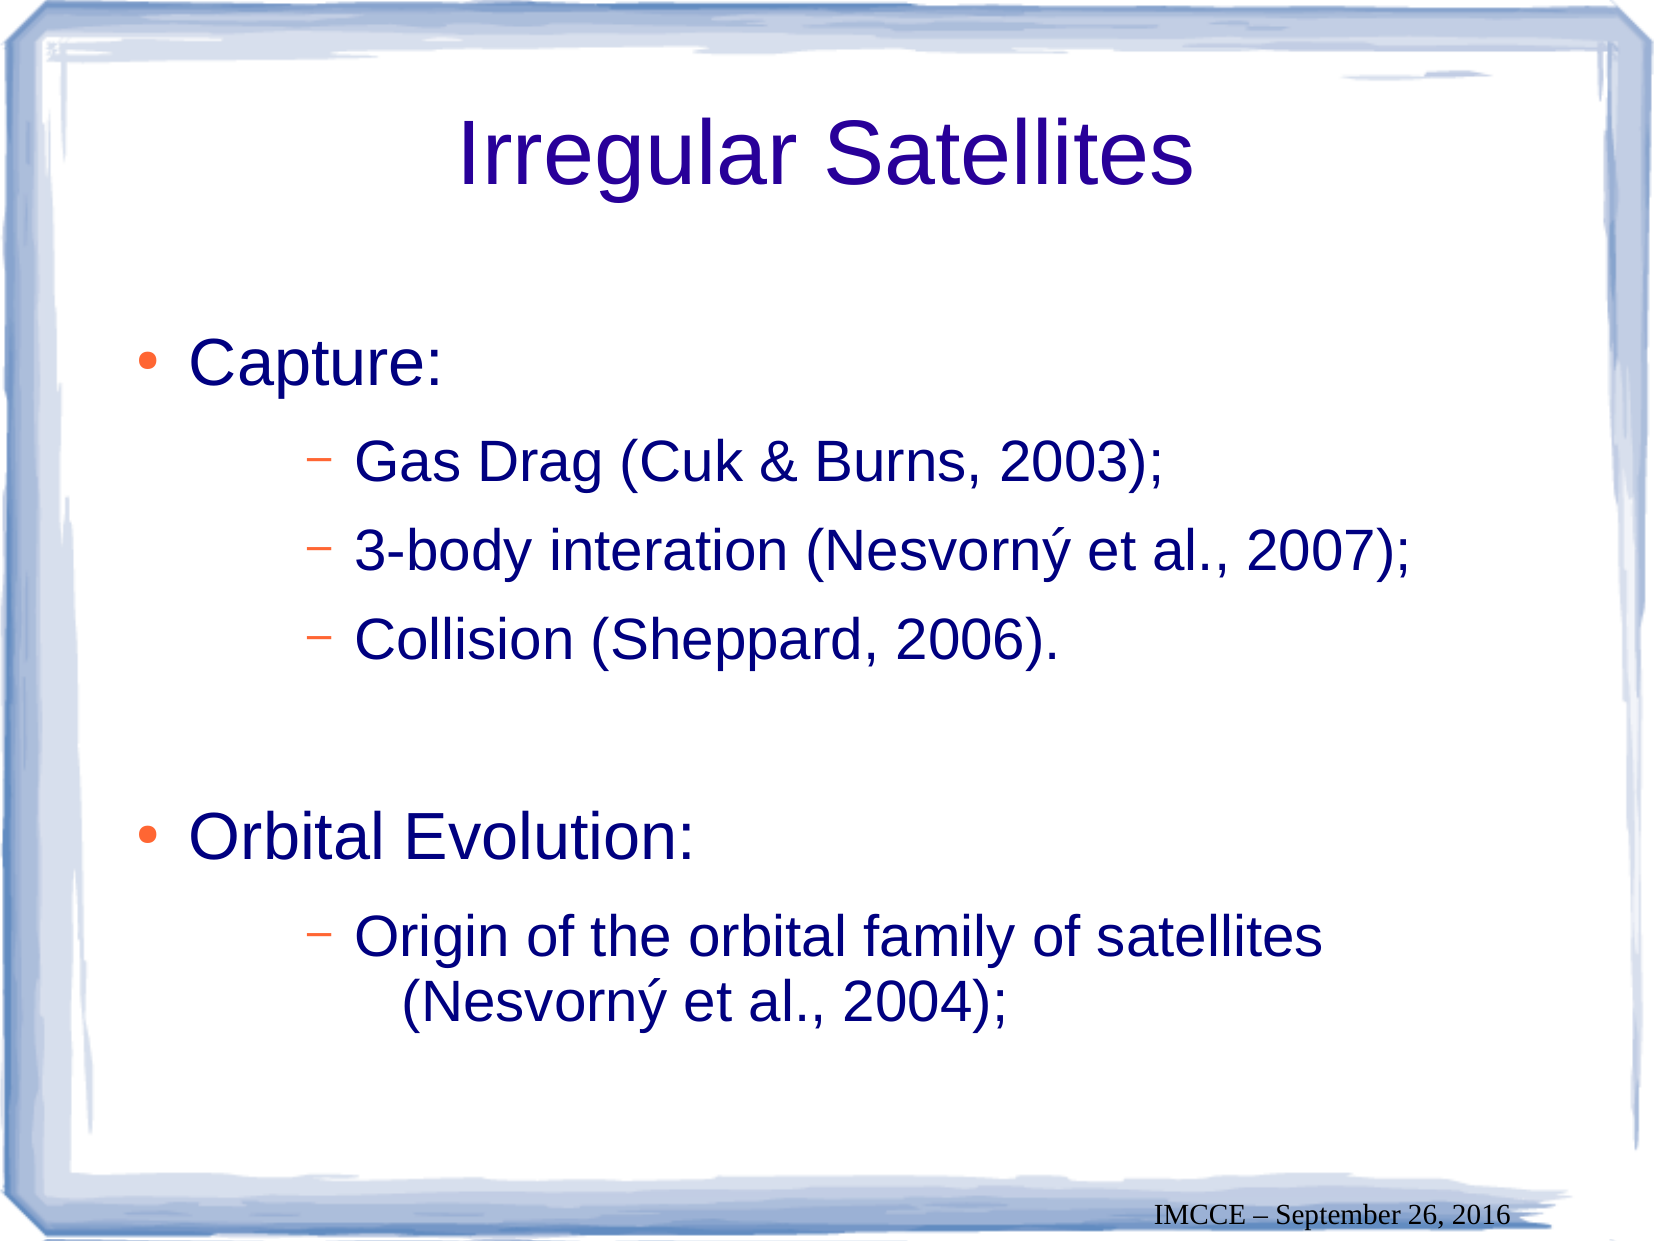

# Irregular Satellites
Capture:
Gas Drag (Cuk & Burns, 2003);
3-body interation (Nesvorný et al., 2007);
Collision (Sheppard, 2006).
Orbital Evolution:
Origin of the orbital family of satellites (Nesvorný et al., 2004);